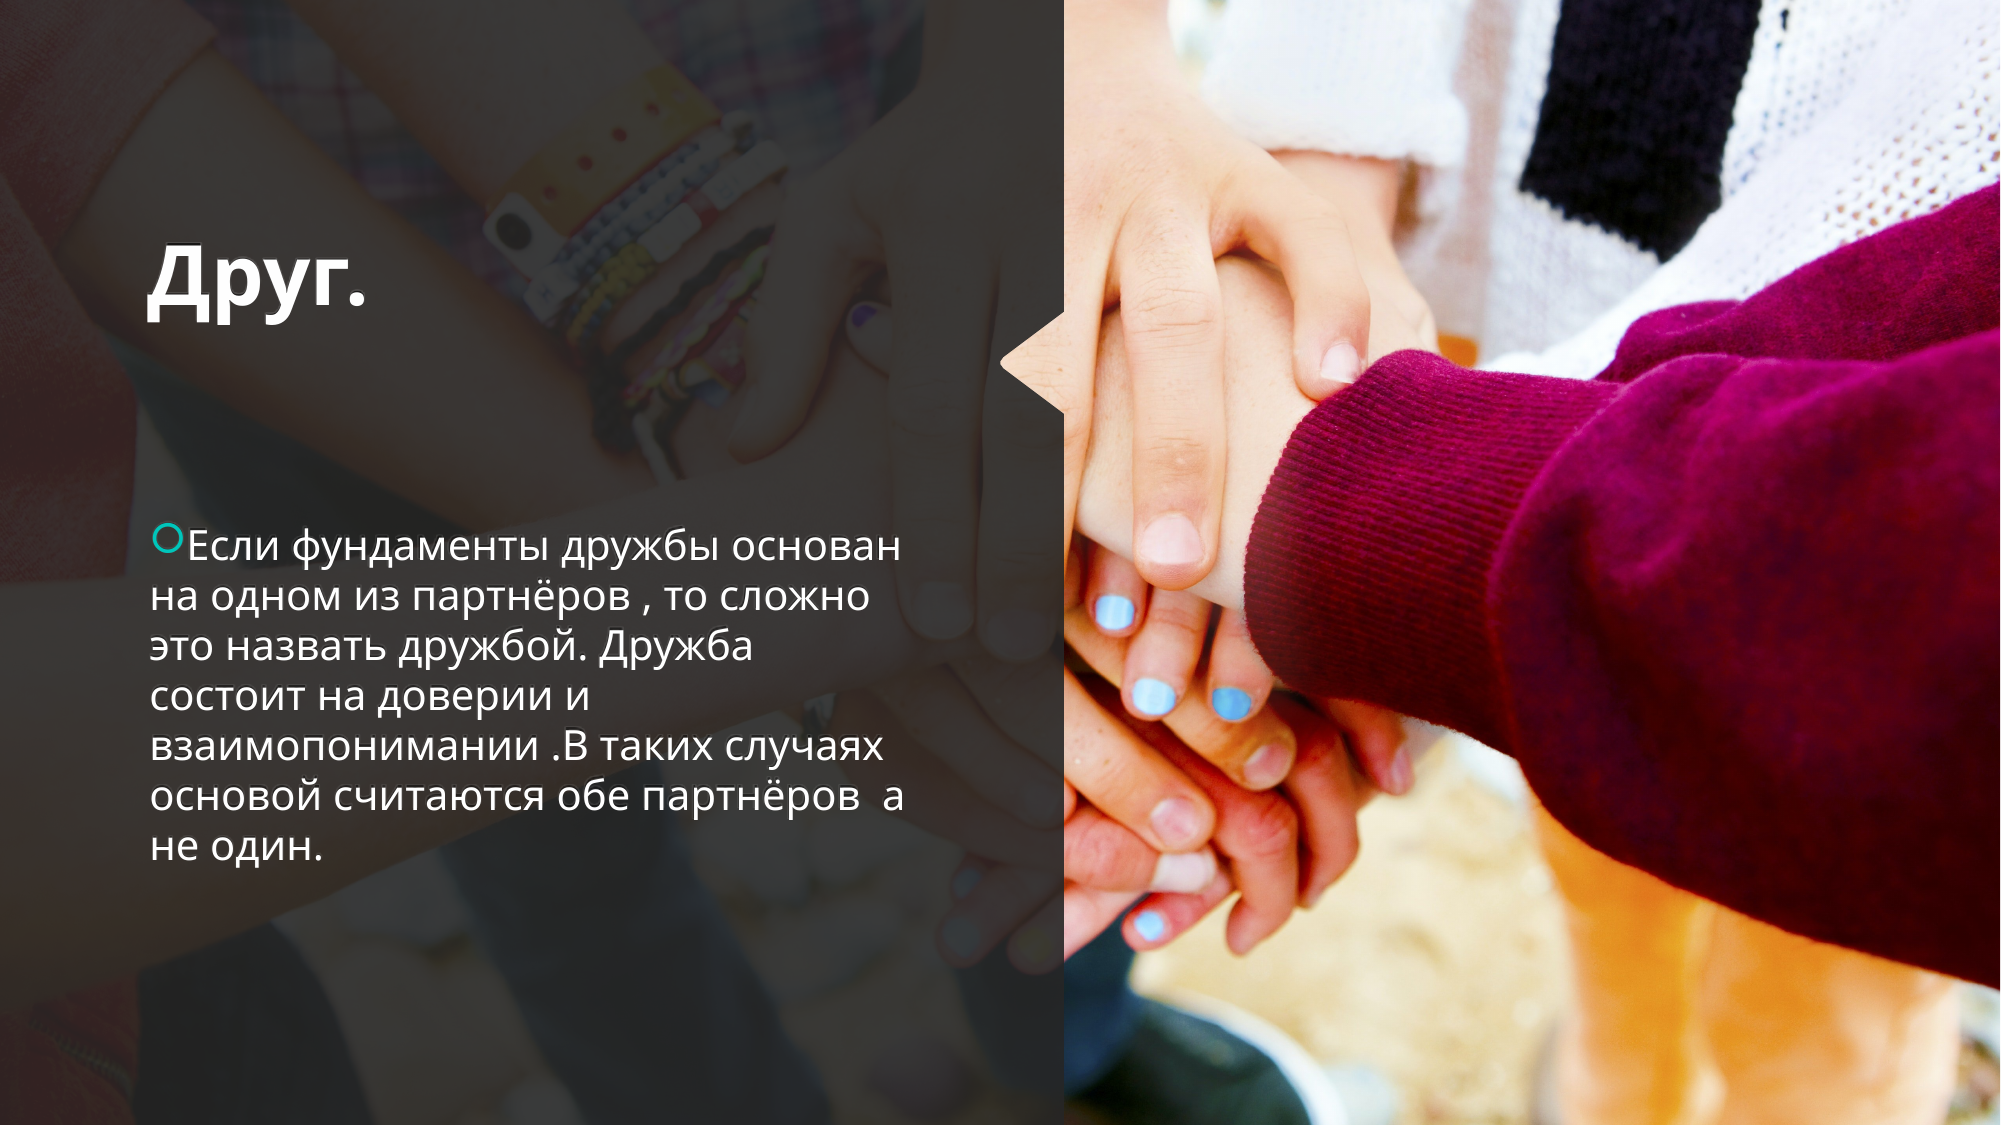

# Друг.
Если фундаменты дружбы основан на одном из партнёров , то сложно это назвать дружбой. Дружба состоит на доверии и взаимопонимании .В таких случаях  основой считаются обе партнёров  а не один.